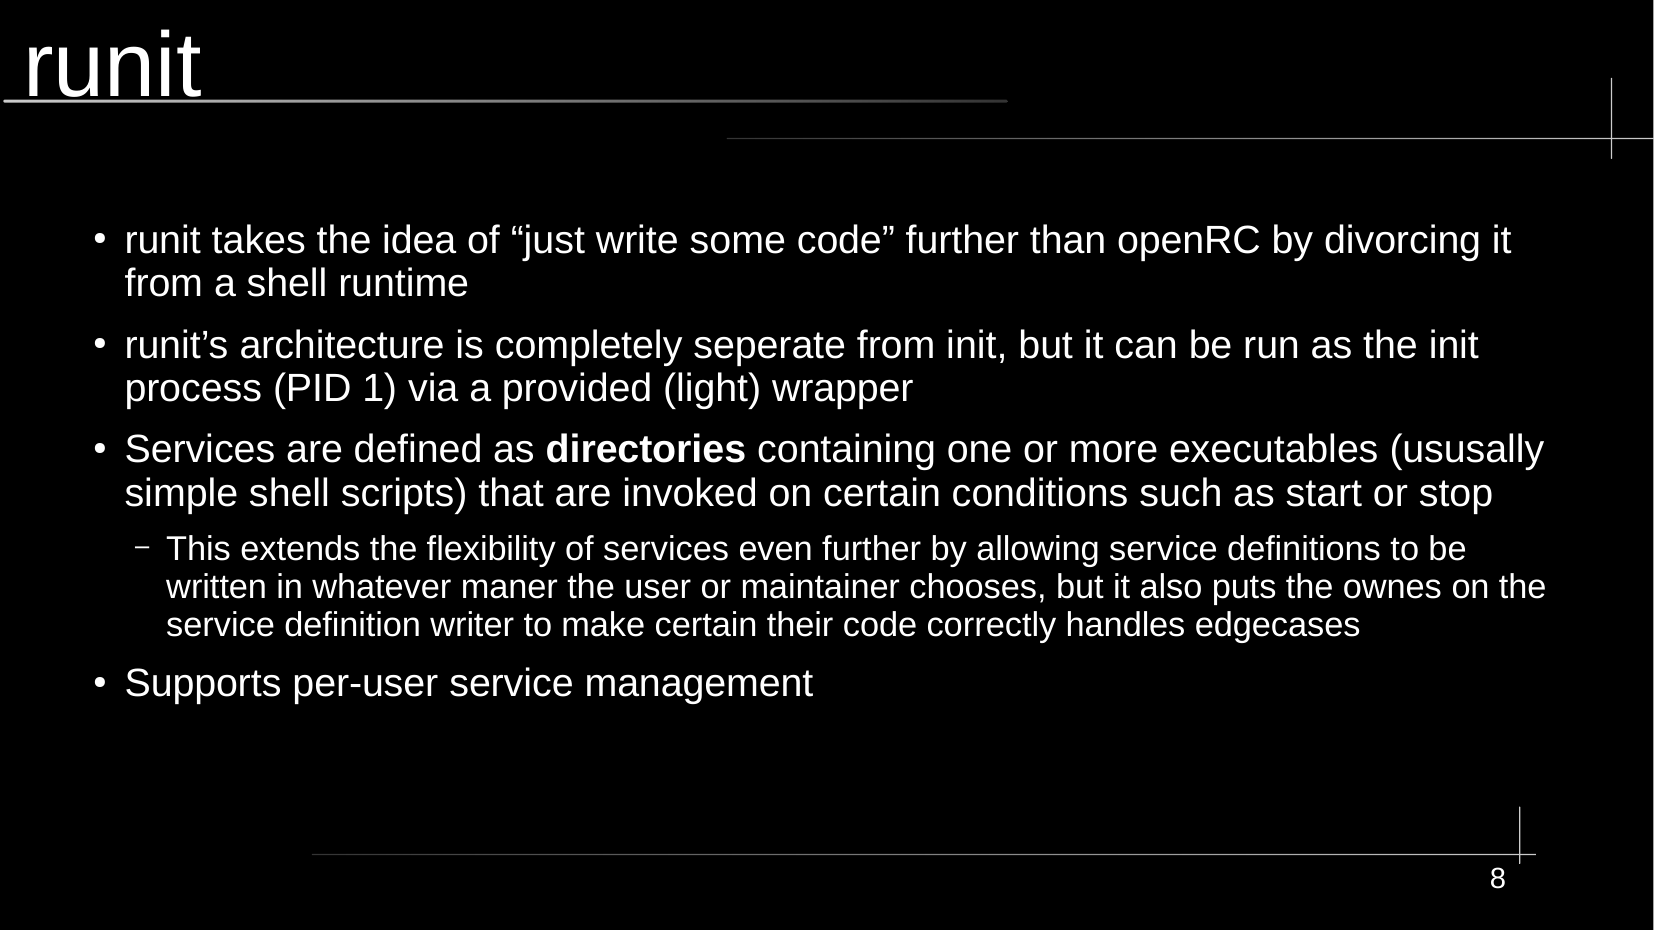

# runit
runit takes the idea of “just write some code” further than openRC by divorcing it from a shell runtime
runit’s architecture is completely seperate from init, but it can be run as the init process (PID 1) via a provided (light) wrapper
Services are defined as directories containing one or more executables (ususally simple shell scripts) that are invoked on certain conditions such as start or stop
This extends the flexibility of services even further by allowing service definitions to be written in whatever maner the user or maintainer chooses, but it also puts the ownes on the service definition writer to make certain their code correctly handles edgecases
Supports per-user service management
8